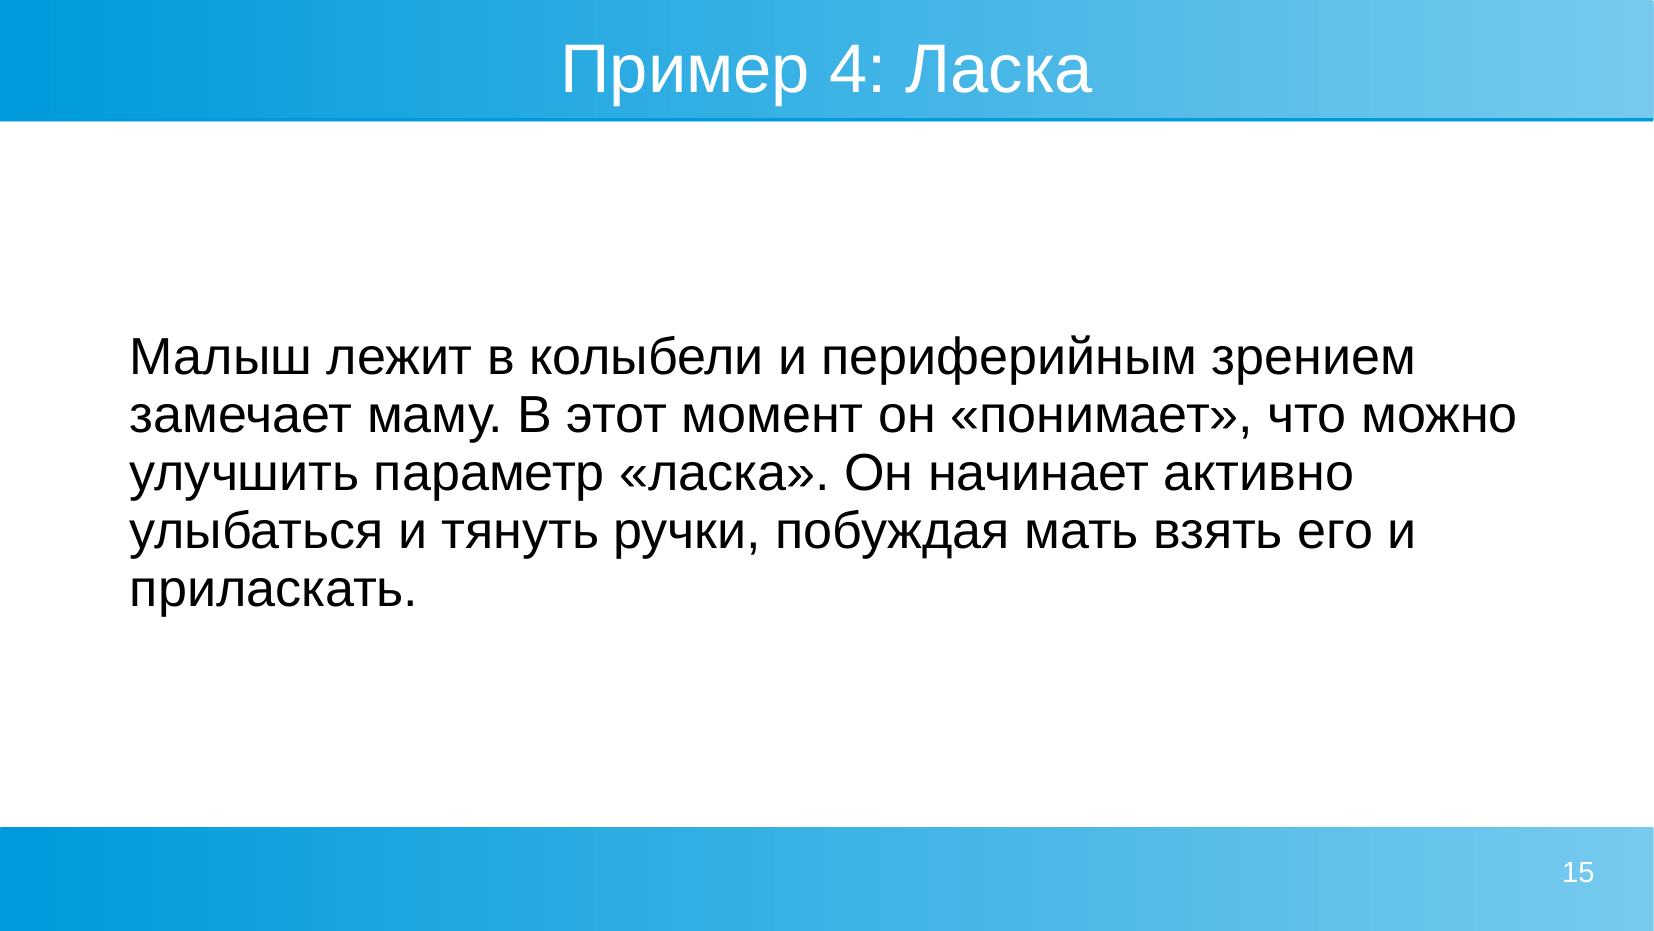

# Пример 4: Ласка
Малыш лежит в колыбели и периферийным зрением замечает маму. В этот момент он «понимает», что можно улучшить параметр «ласка». Он начинает активно улыбаться и тянуть ручки, побуждая мать взять его и приласкать.
15